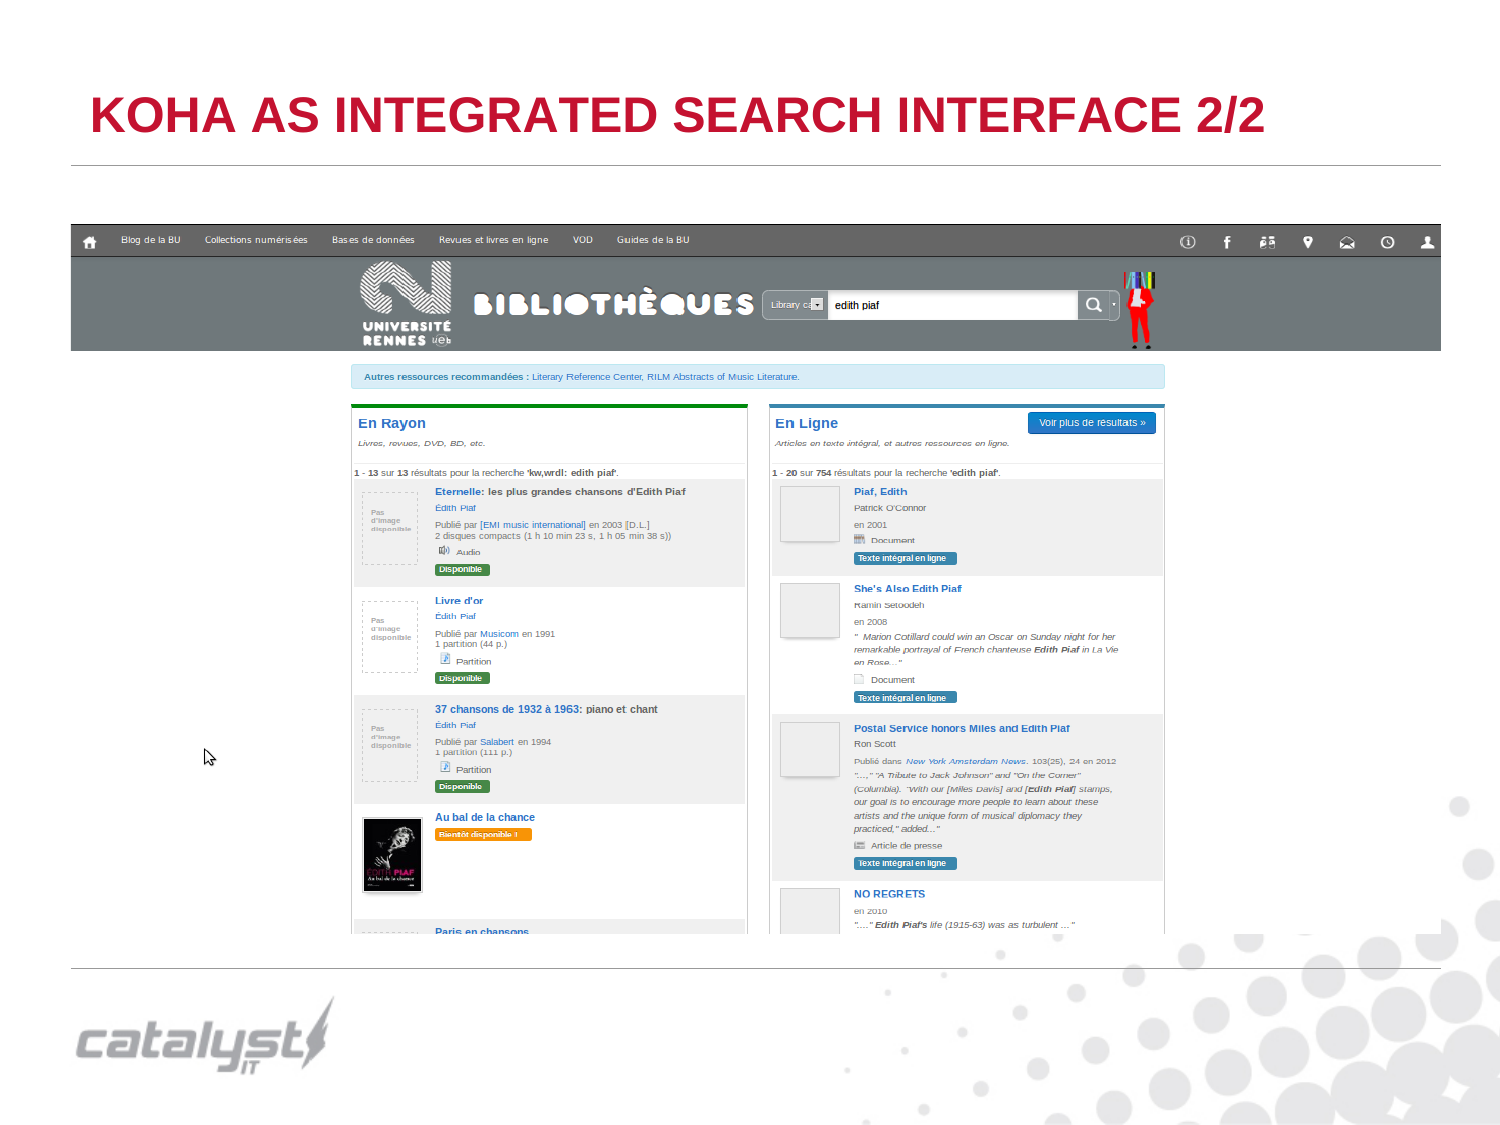

# KOHA AS INTEGRATED SEARCH INTERFACE 2/2